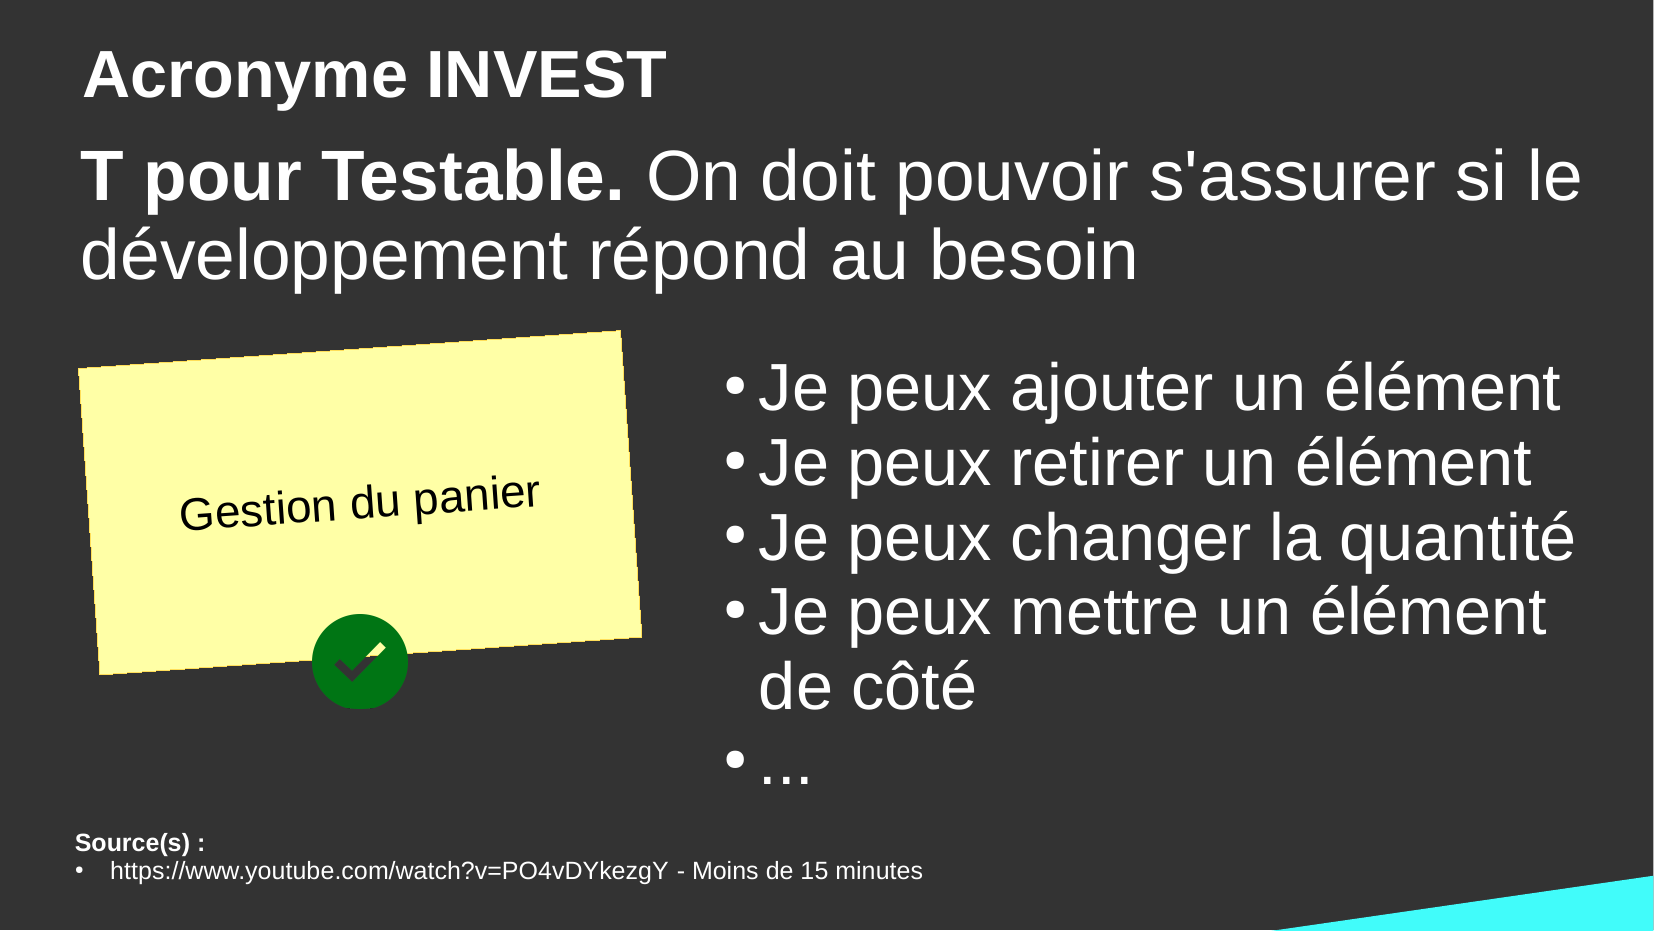

# Acronyme INVEST
T pour Testable. On doit pouvoir s'assurer si le développement répond au besoin
Je peux ajouter un élément
Je peux retirer un élément
Je peux changer la quantité
Je peux mettre un élément de côté
...
Gestion du panier
Source(s) :
https://www.youtube.com/watch?v=PO4vDYkezgY - Moins de 15 minutes